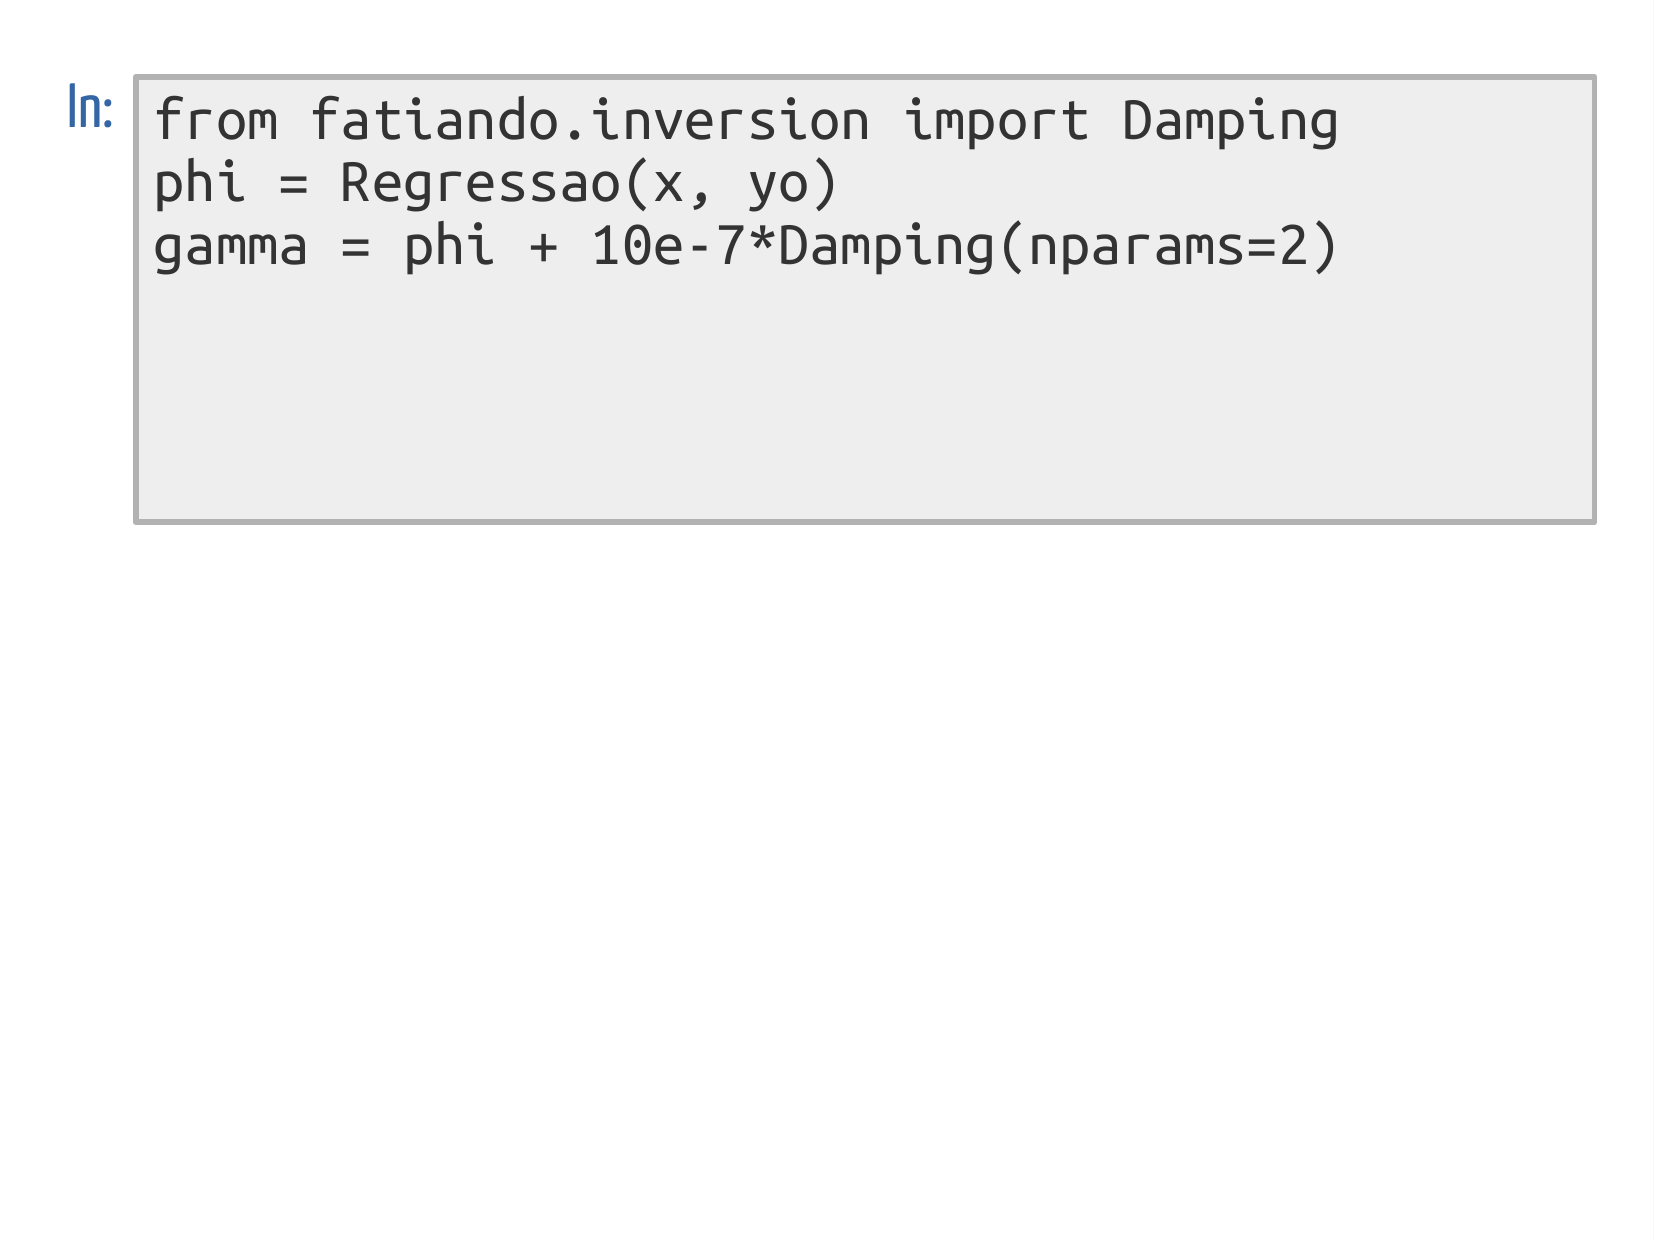

# In:
from fatiando.inversion import Damping
phi = Regressao(x, yo)
gamma = phi + 10e-7*Damping(nparams=2)